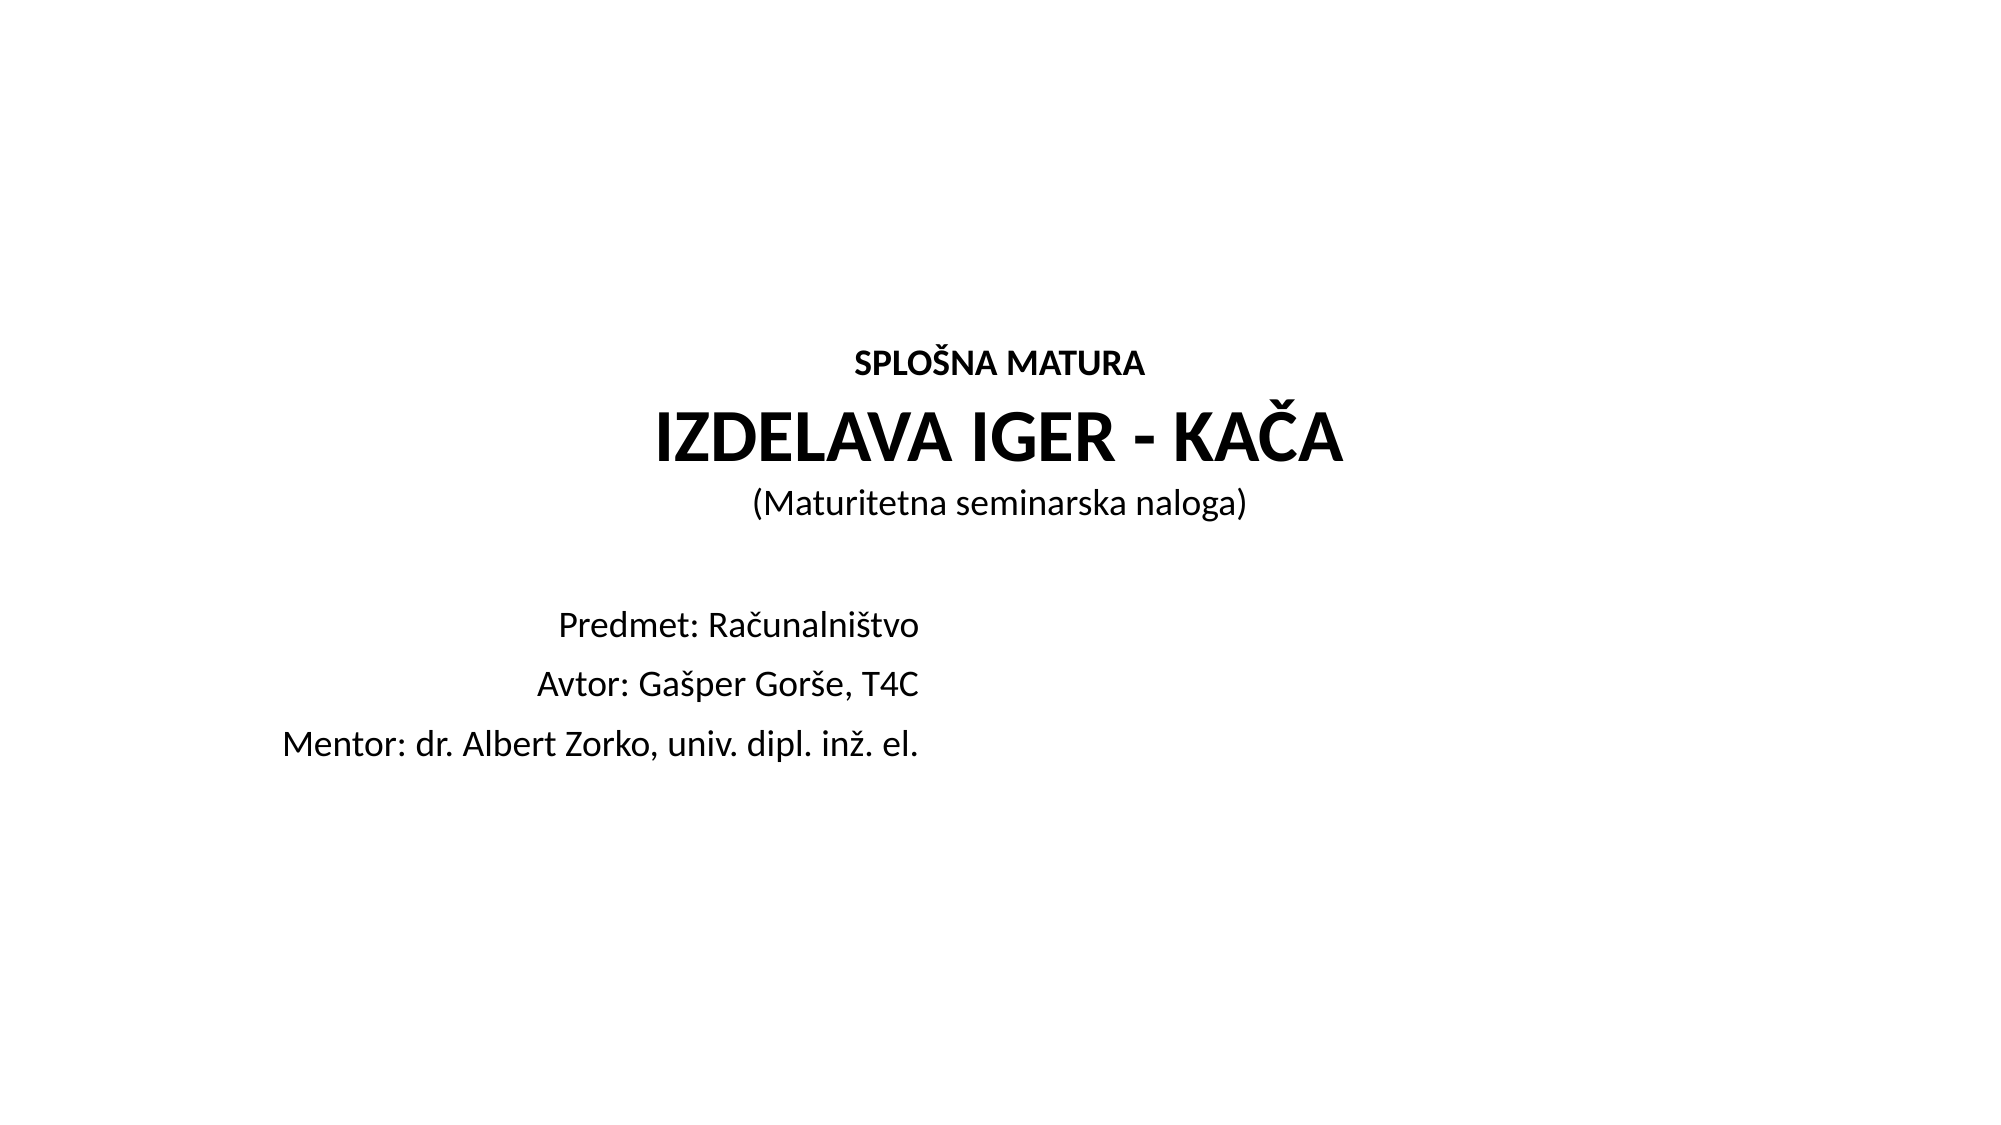

# SPLOŠNA MATURA IZDELAVA IGER - KAČA (Maturitetna seminarska naloga)
Predmet: Računalništvo
Avtor: Gašper Gorše, T4C
 Mentor: dr. Albert Zorko, univ. dipl. inž. el.